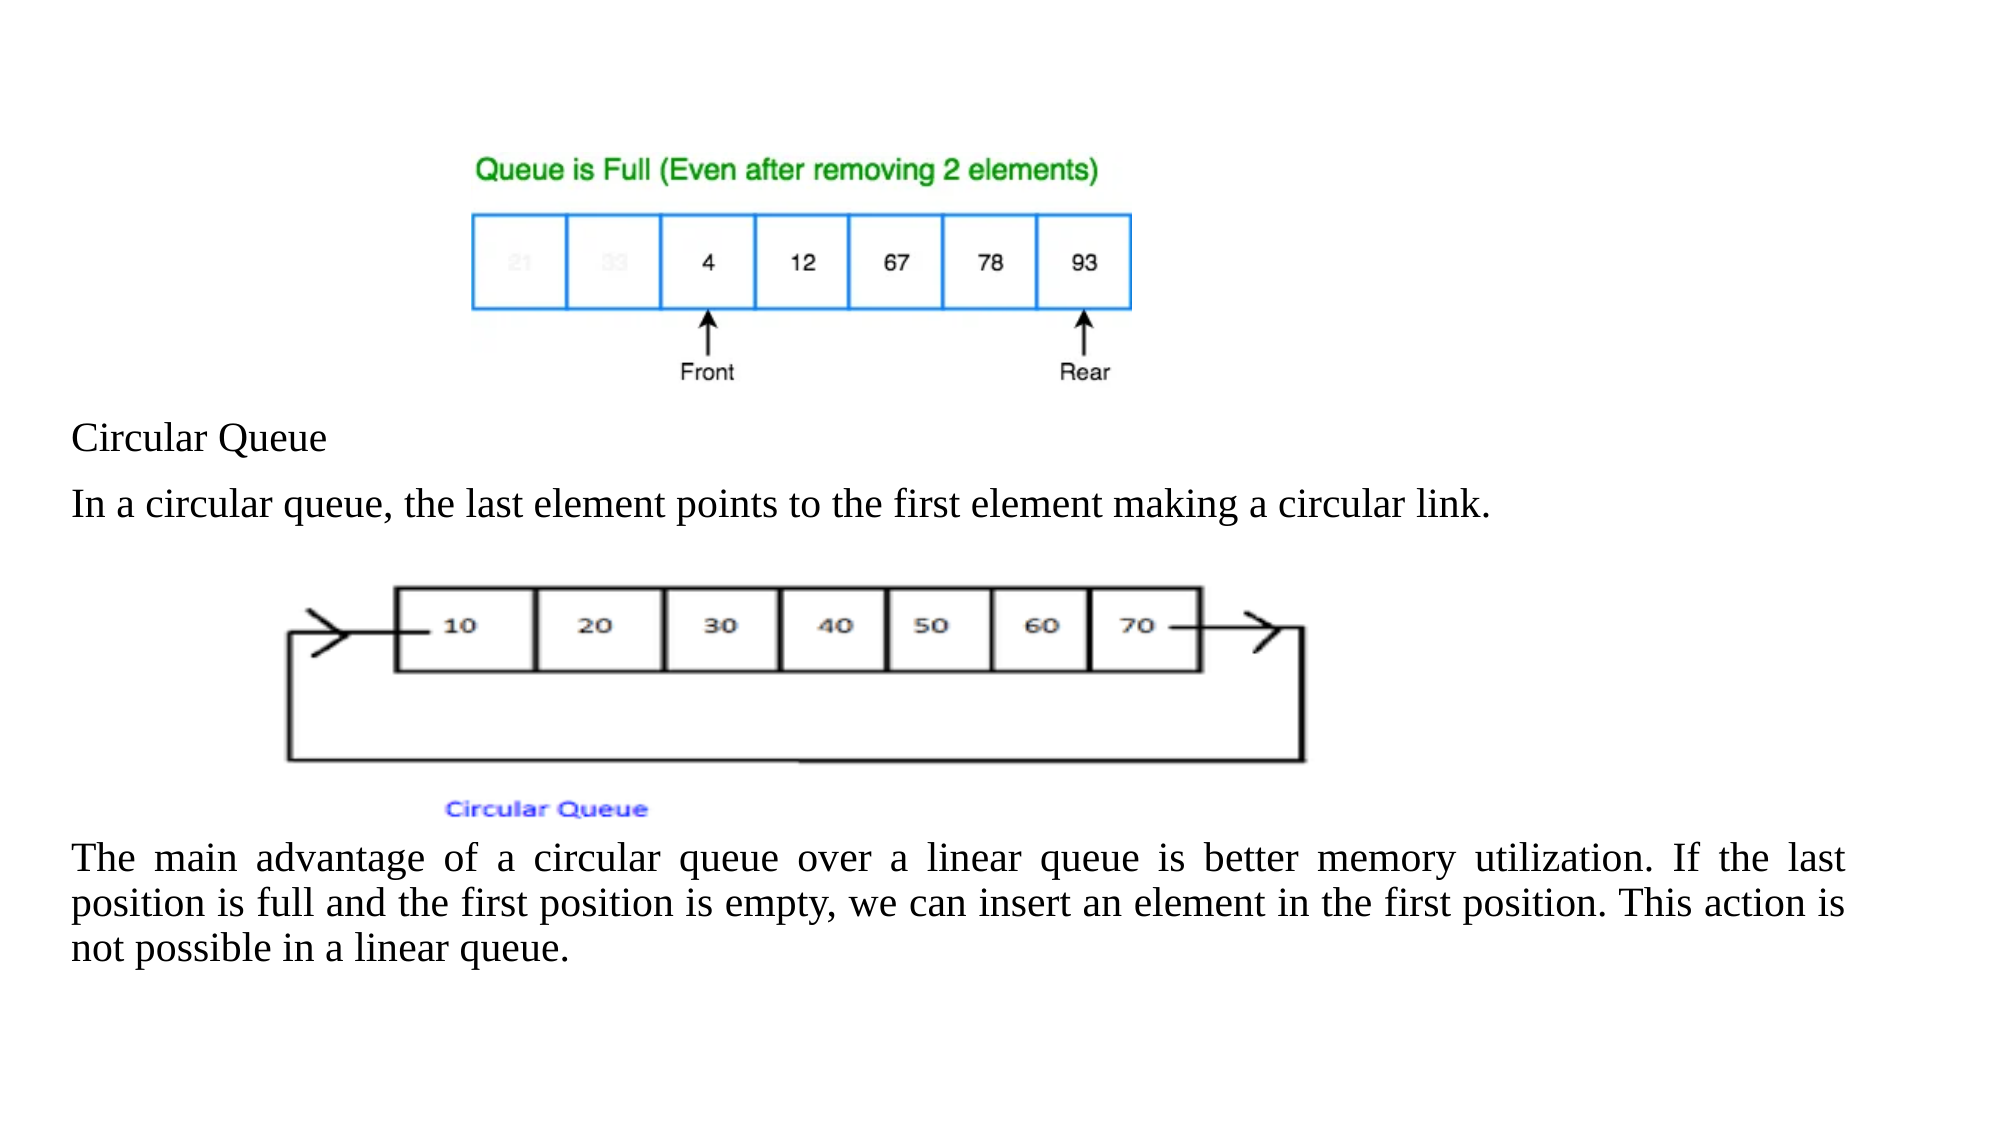

# Circular Queue
In a circular queue, the last element points to the first element making a circular link.
The main advantage of a circular queue over a linear queue is better memory utilization. If the last position is full and the first position is empty, we can insert an element in the first position. This action is not possible in a linear queue.